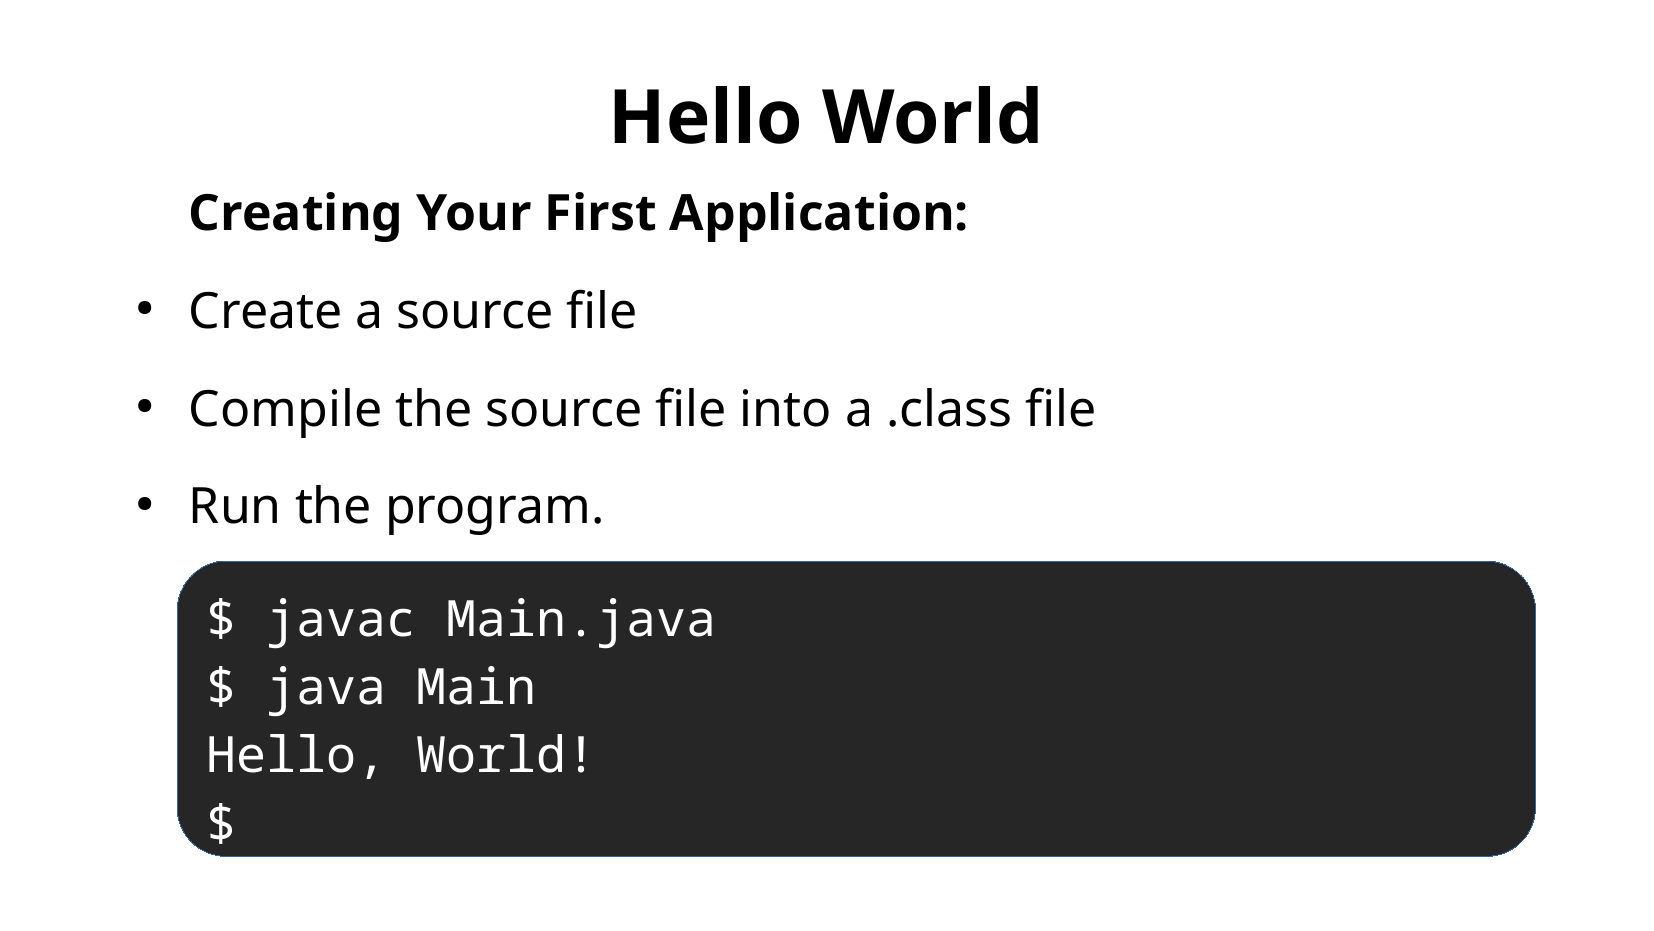

# Hello World
Creating Your First Application:
Create a source file
Compile the source file into a .class file
Run the program.
$ javac Main.java
$ java Main
Hello, World!
$